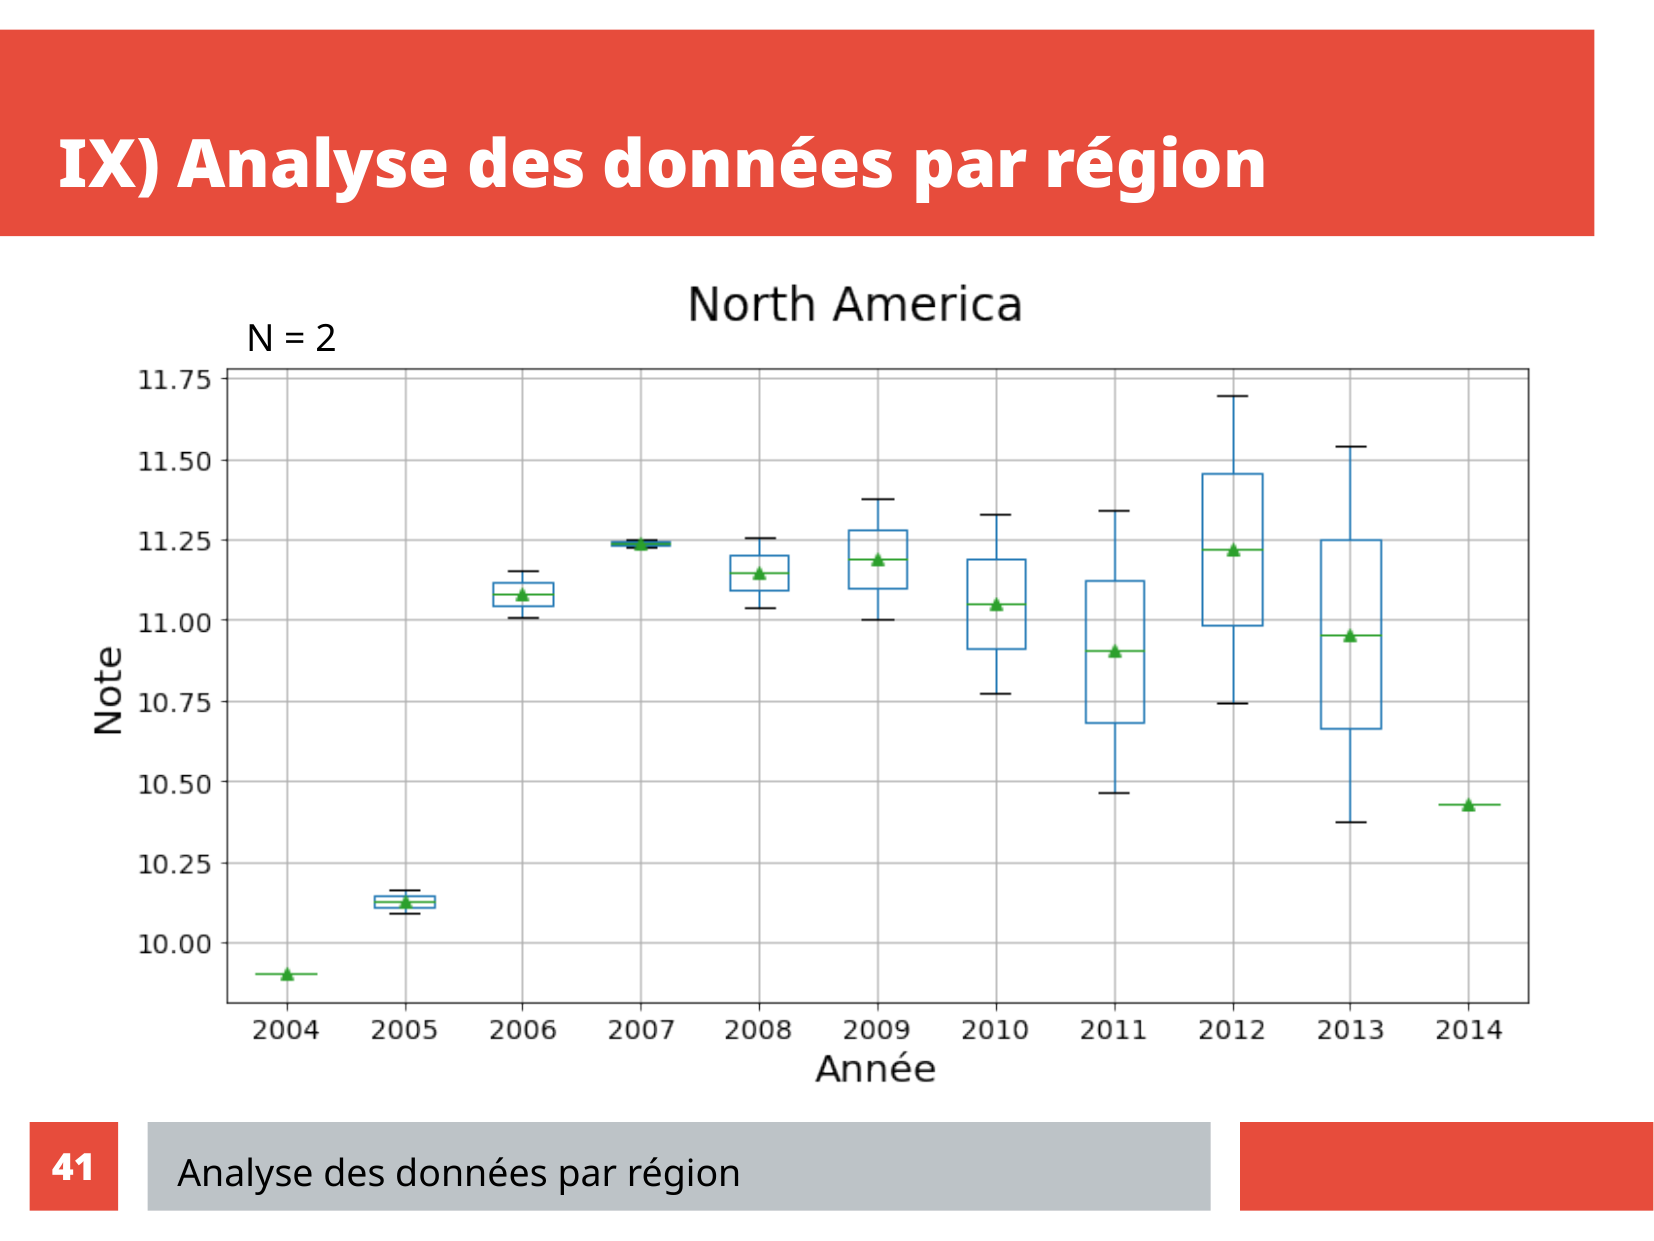

# IX) Analyse des données par région
N = 2
41
Analyse des données par région